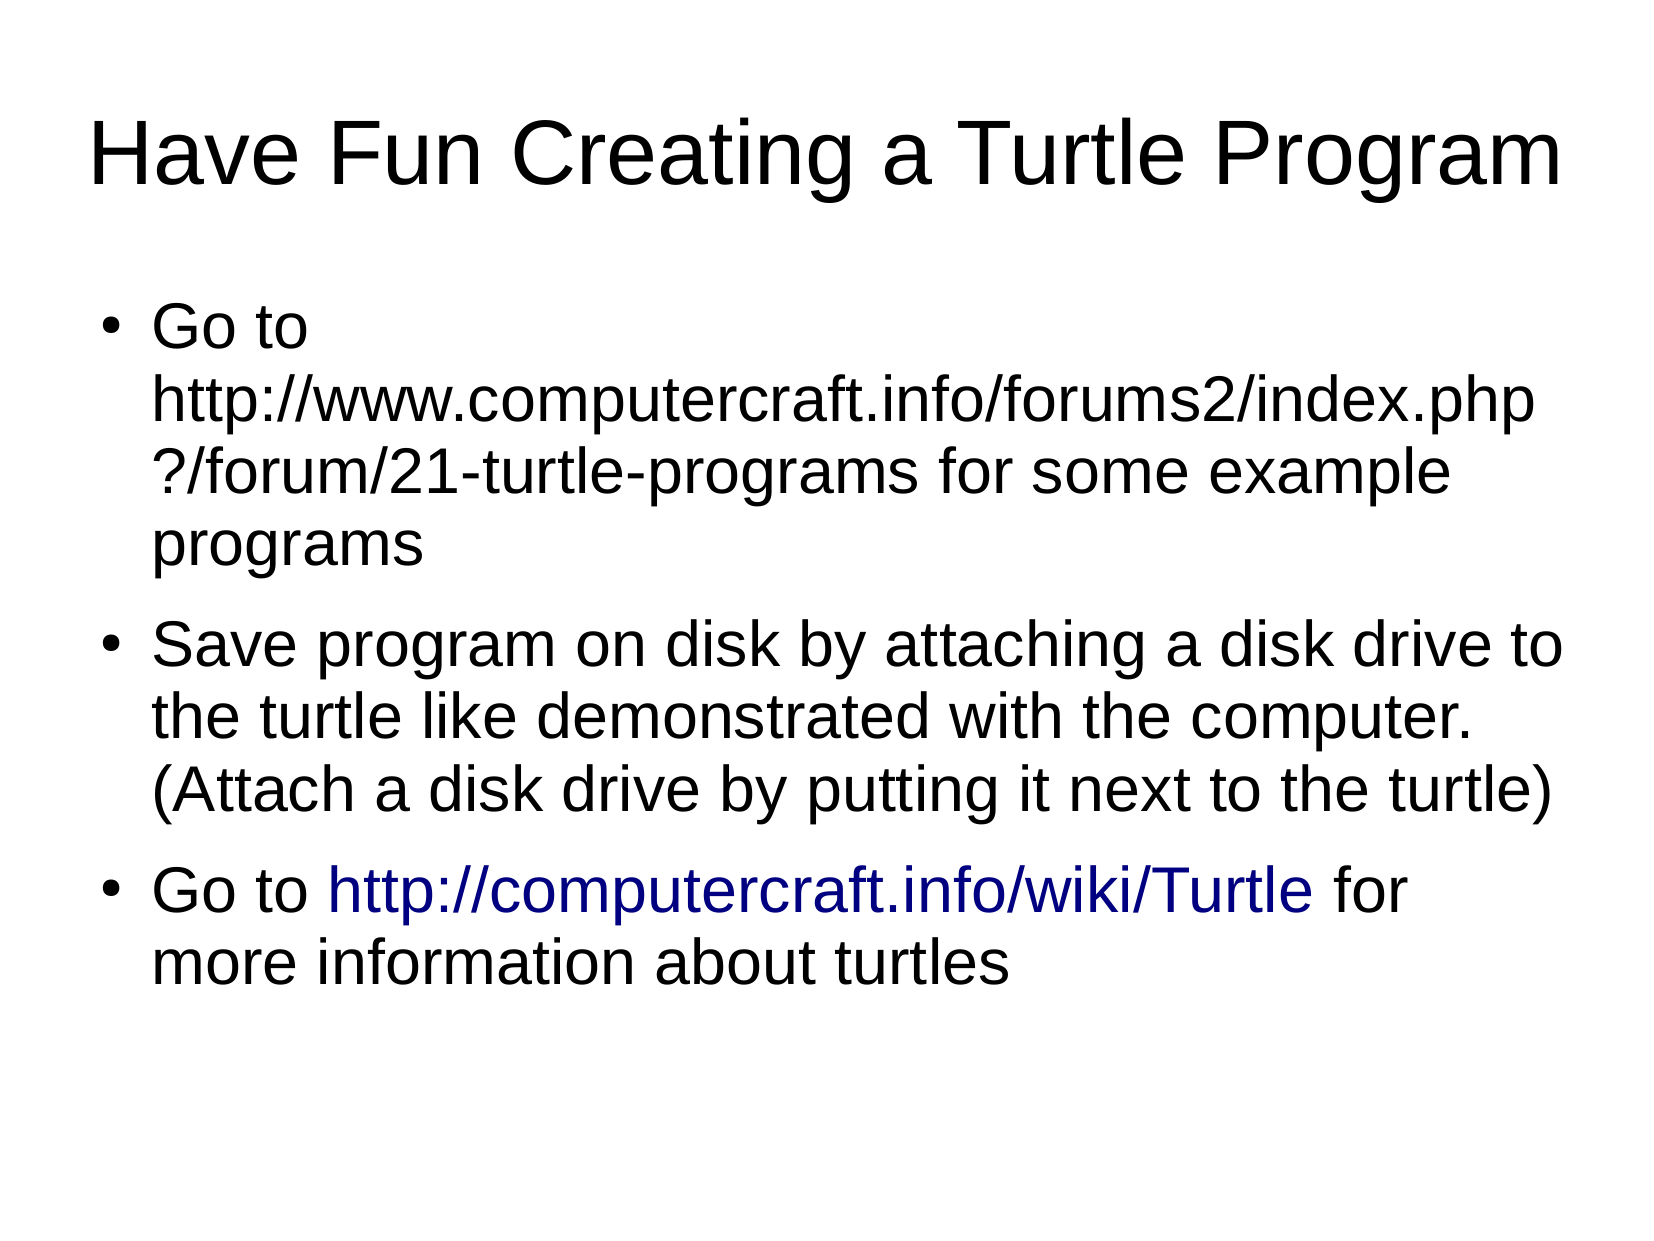

# Have Fun Creating a Turtle Program
Go to http://www.computercraft.info/forums2/index.php?/forum/21-turtle-programs for some example programs
Save program on disk by attaching a disk drive to the turtle like demonstrated with the computer. (Attach a disk drive by putting it next to the turtle)
Go to http://computercraft.info/wiki/Turtle for more information about turtles